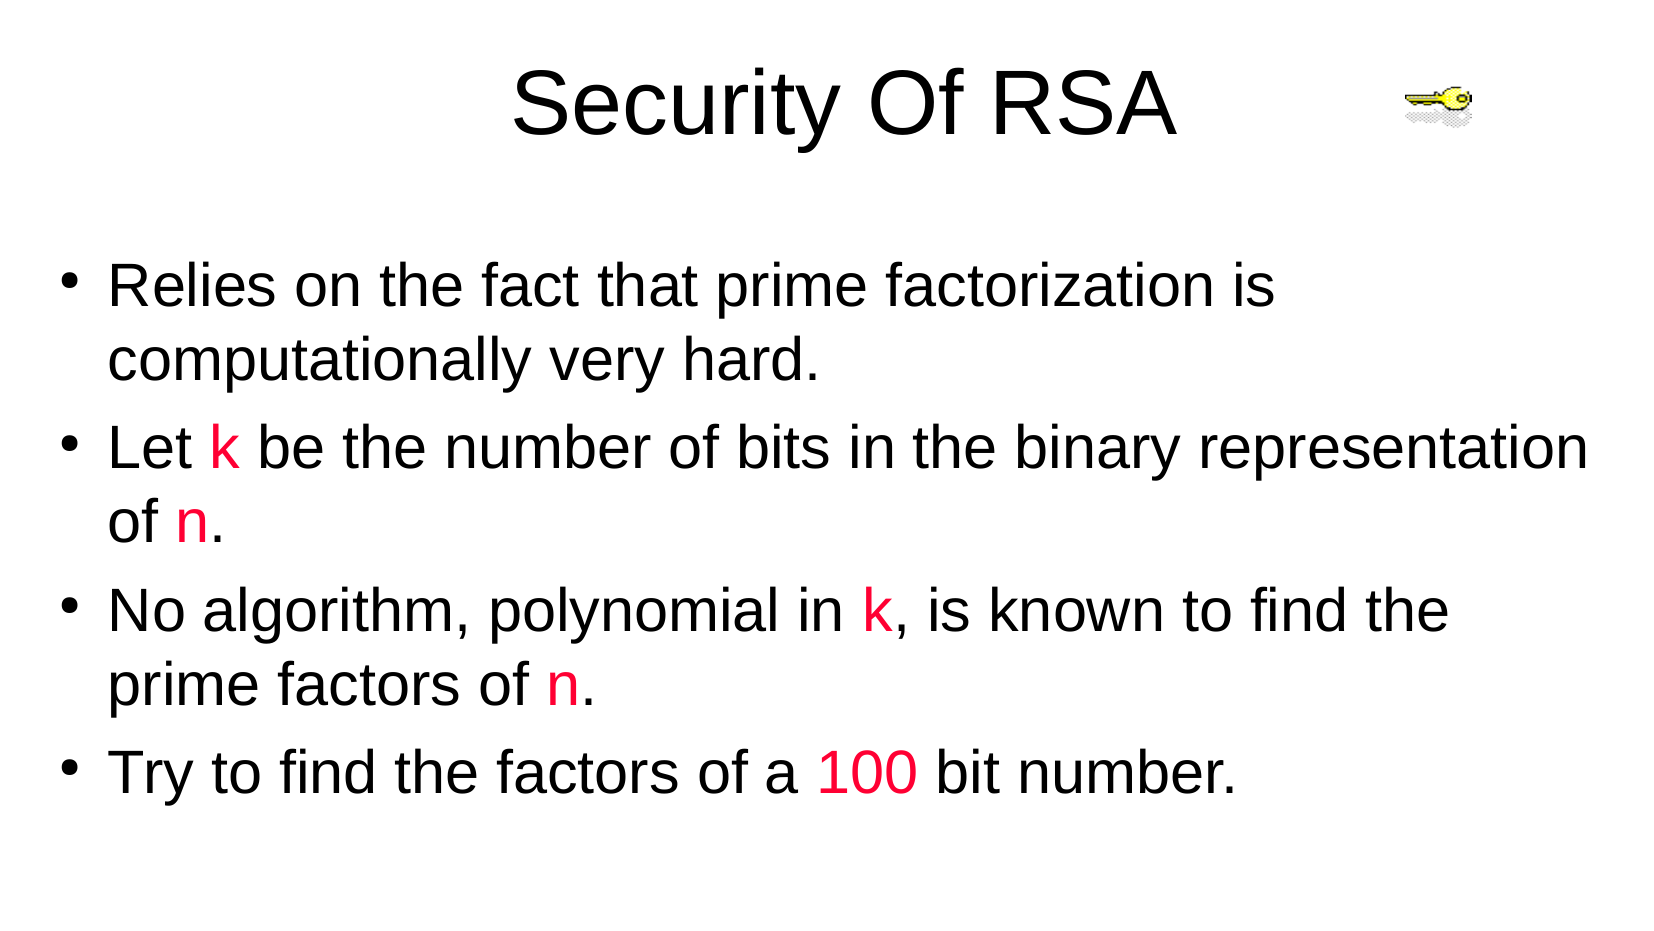

# Security Of RSA
Relies on the fact that prime factorization is computationally very hard.
Let k be the number of bits in the binary representation of n.
No algorithm, polynomial in k, is known to find the prime factors of n.
Try to find the factors of a 100 bit number.